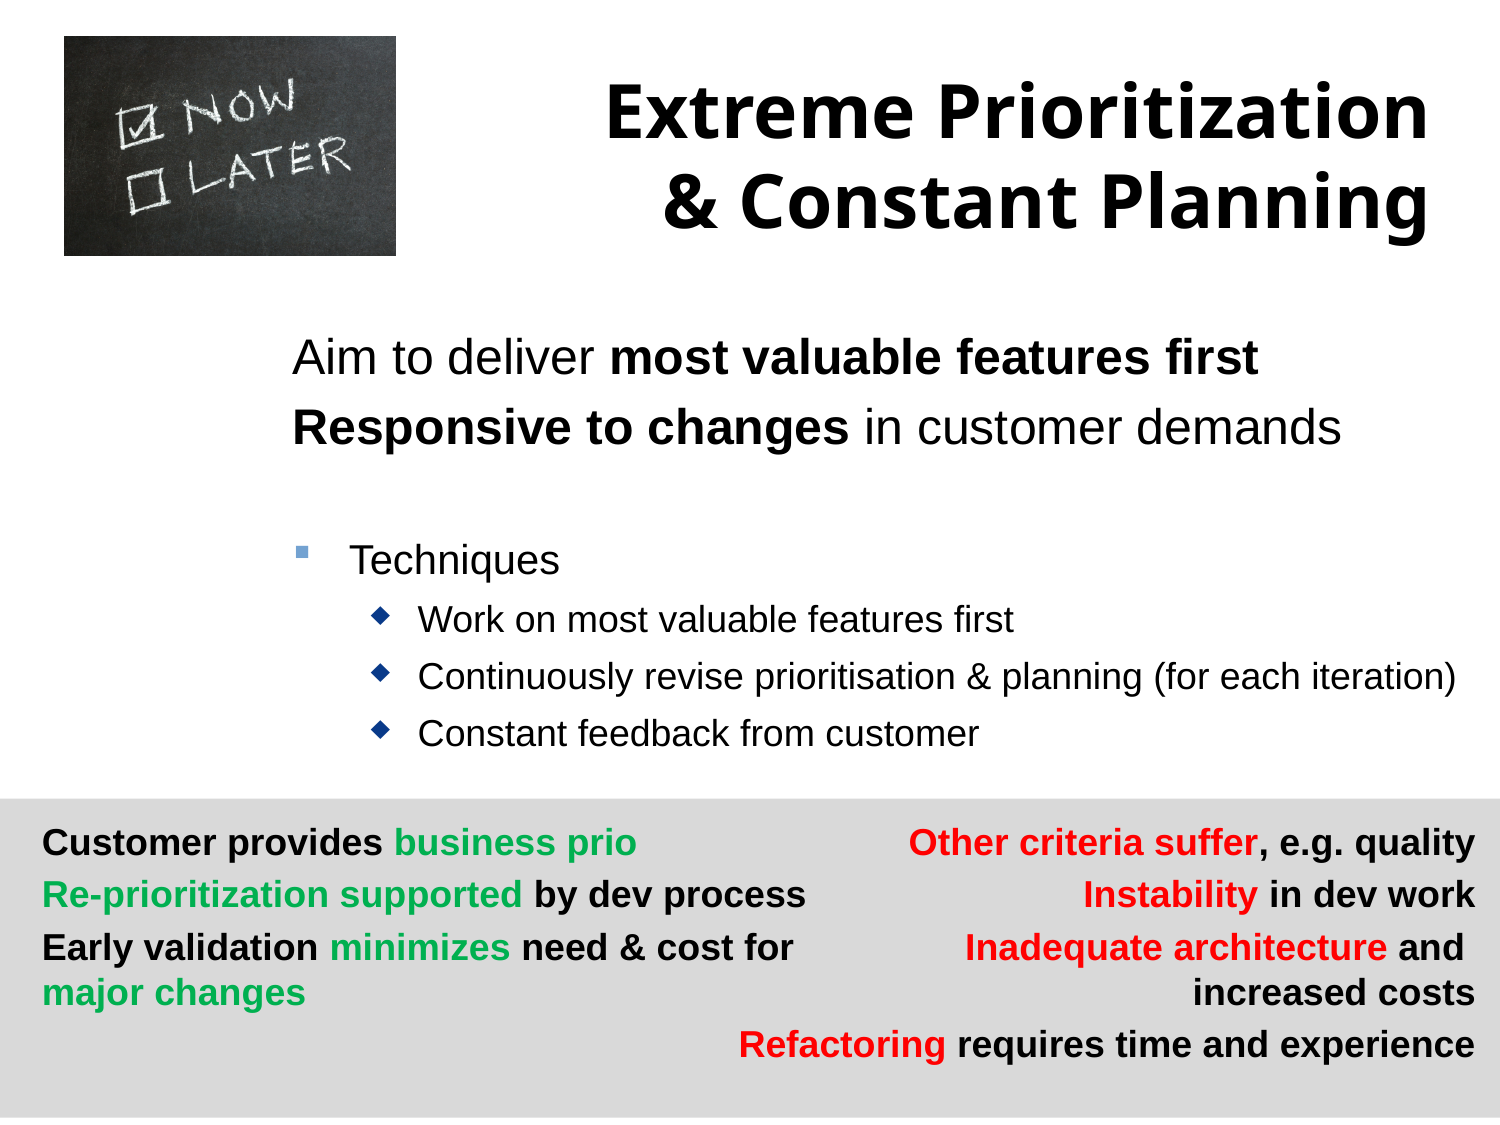

# Extreme Prioritization & Constant Planning
Aim to deliver most valuable features first
Responsive to changes in customer demands
Techniques
Work on most valuable features first
Continuously revise prioritisation & planning (for each iteration)
Constant feedback from customer
Customer provides business prio
Re-prioritization supported by dev process
Early validation minimizes need & cost for major changes
Other criteria suffer, e.g. quality
Instability in dev work
Inadequate architecture and
increased costs
Refactoring requires time and experience